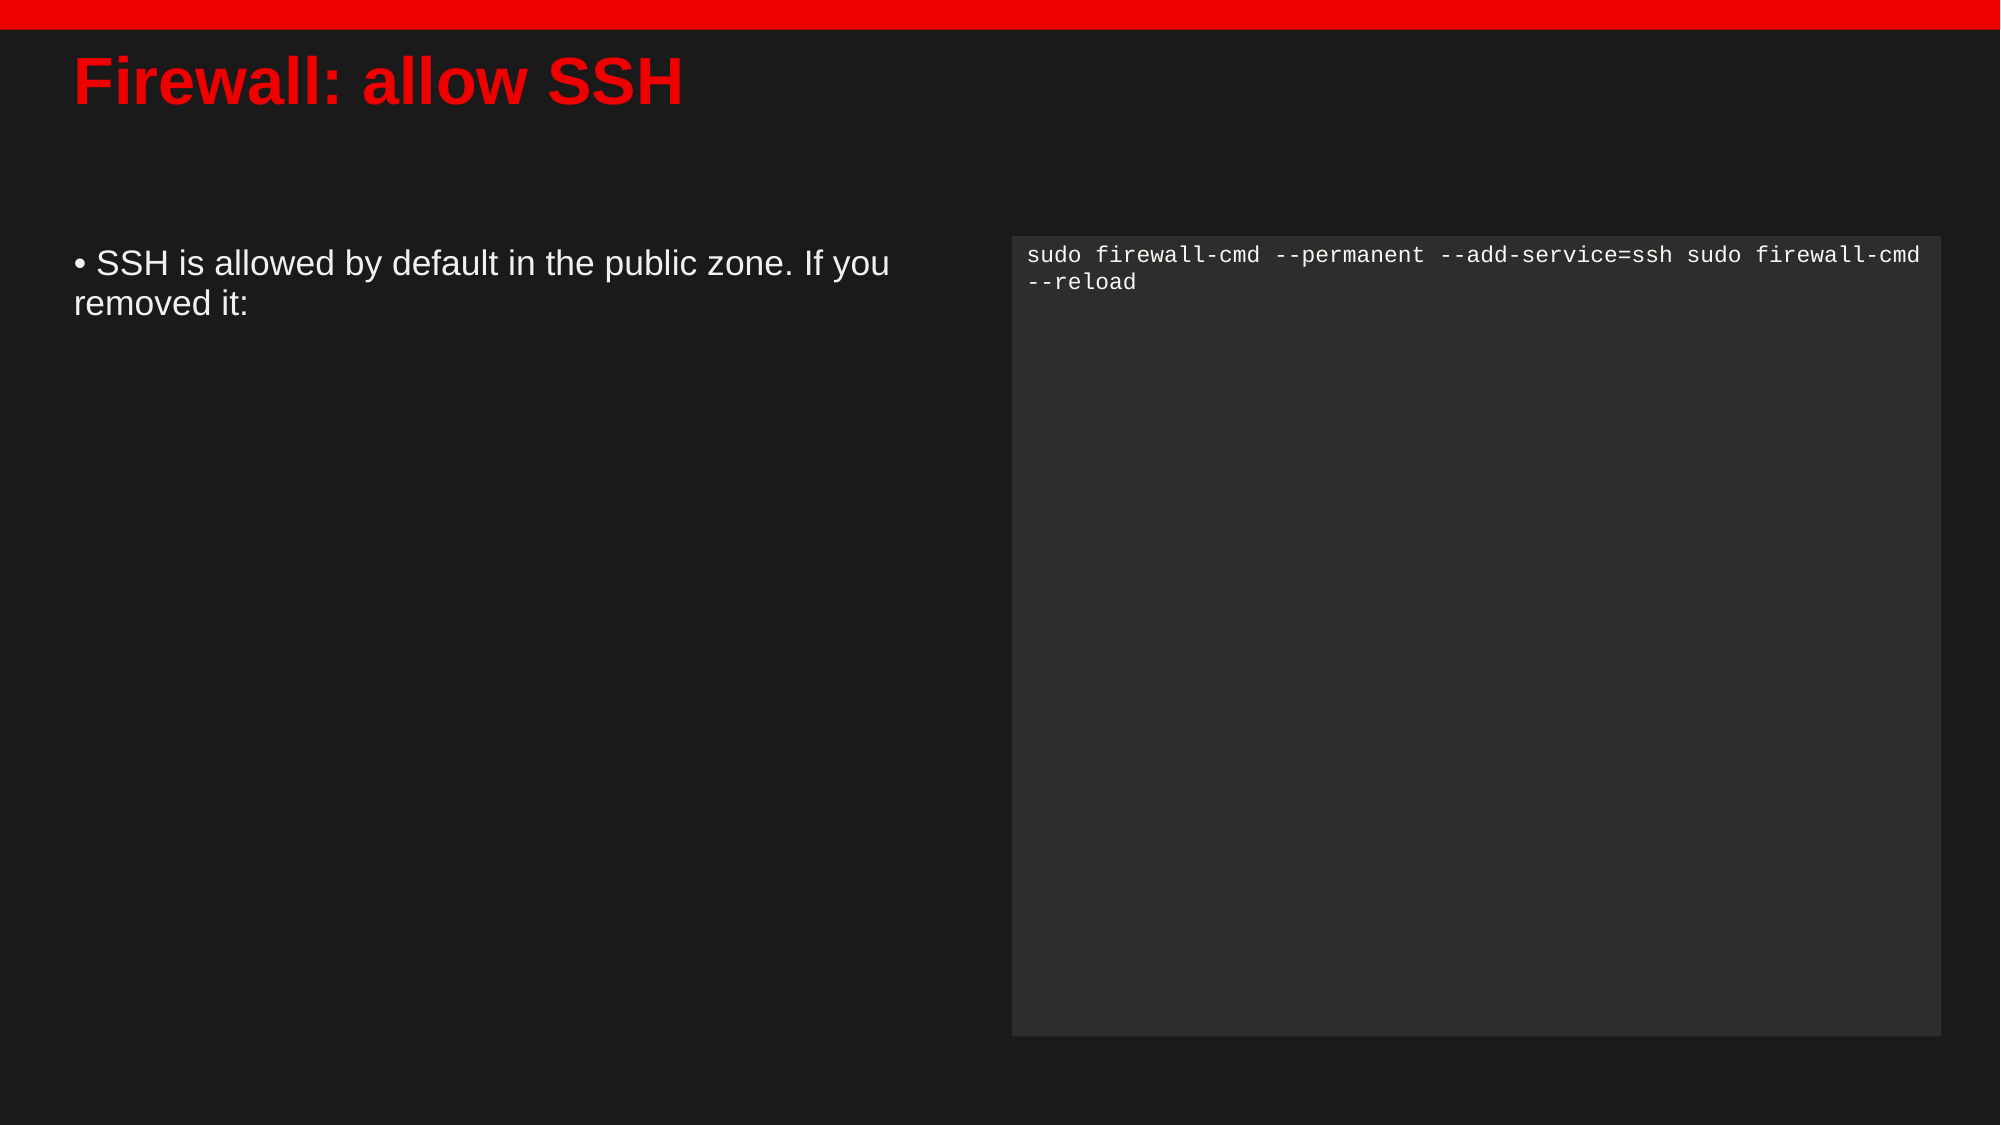

Firewall: allow SSH
• SSH is allowed by default in the public zone. If you removed it:
sudo firewall-cmd --permanent --add-service=ssh sudo firewall-cmd --reload